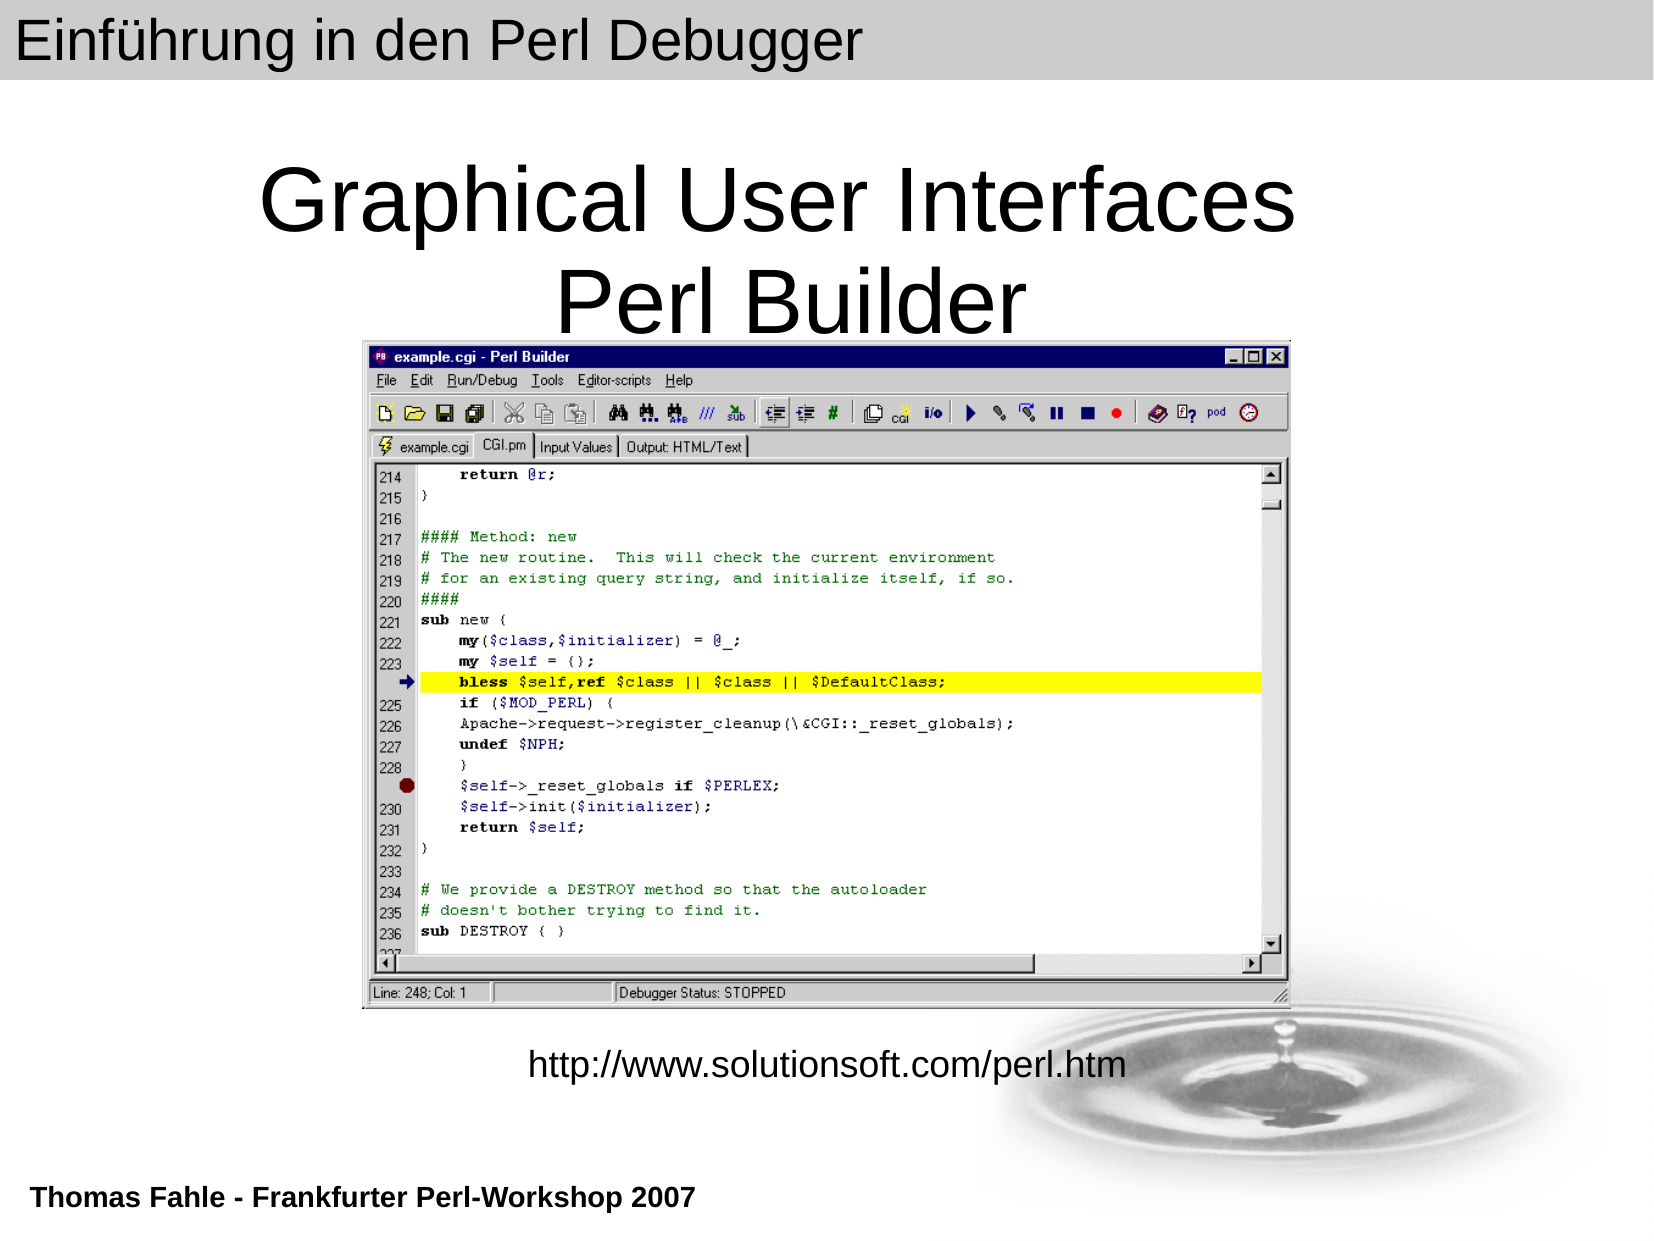

# Graphical User Interfaces Perl Builder
http://www.solutionsoft.com/perl.htm